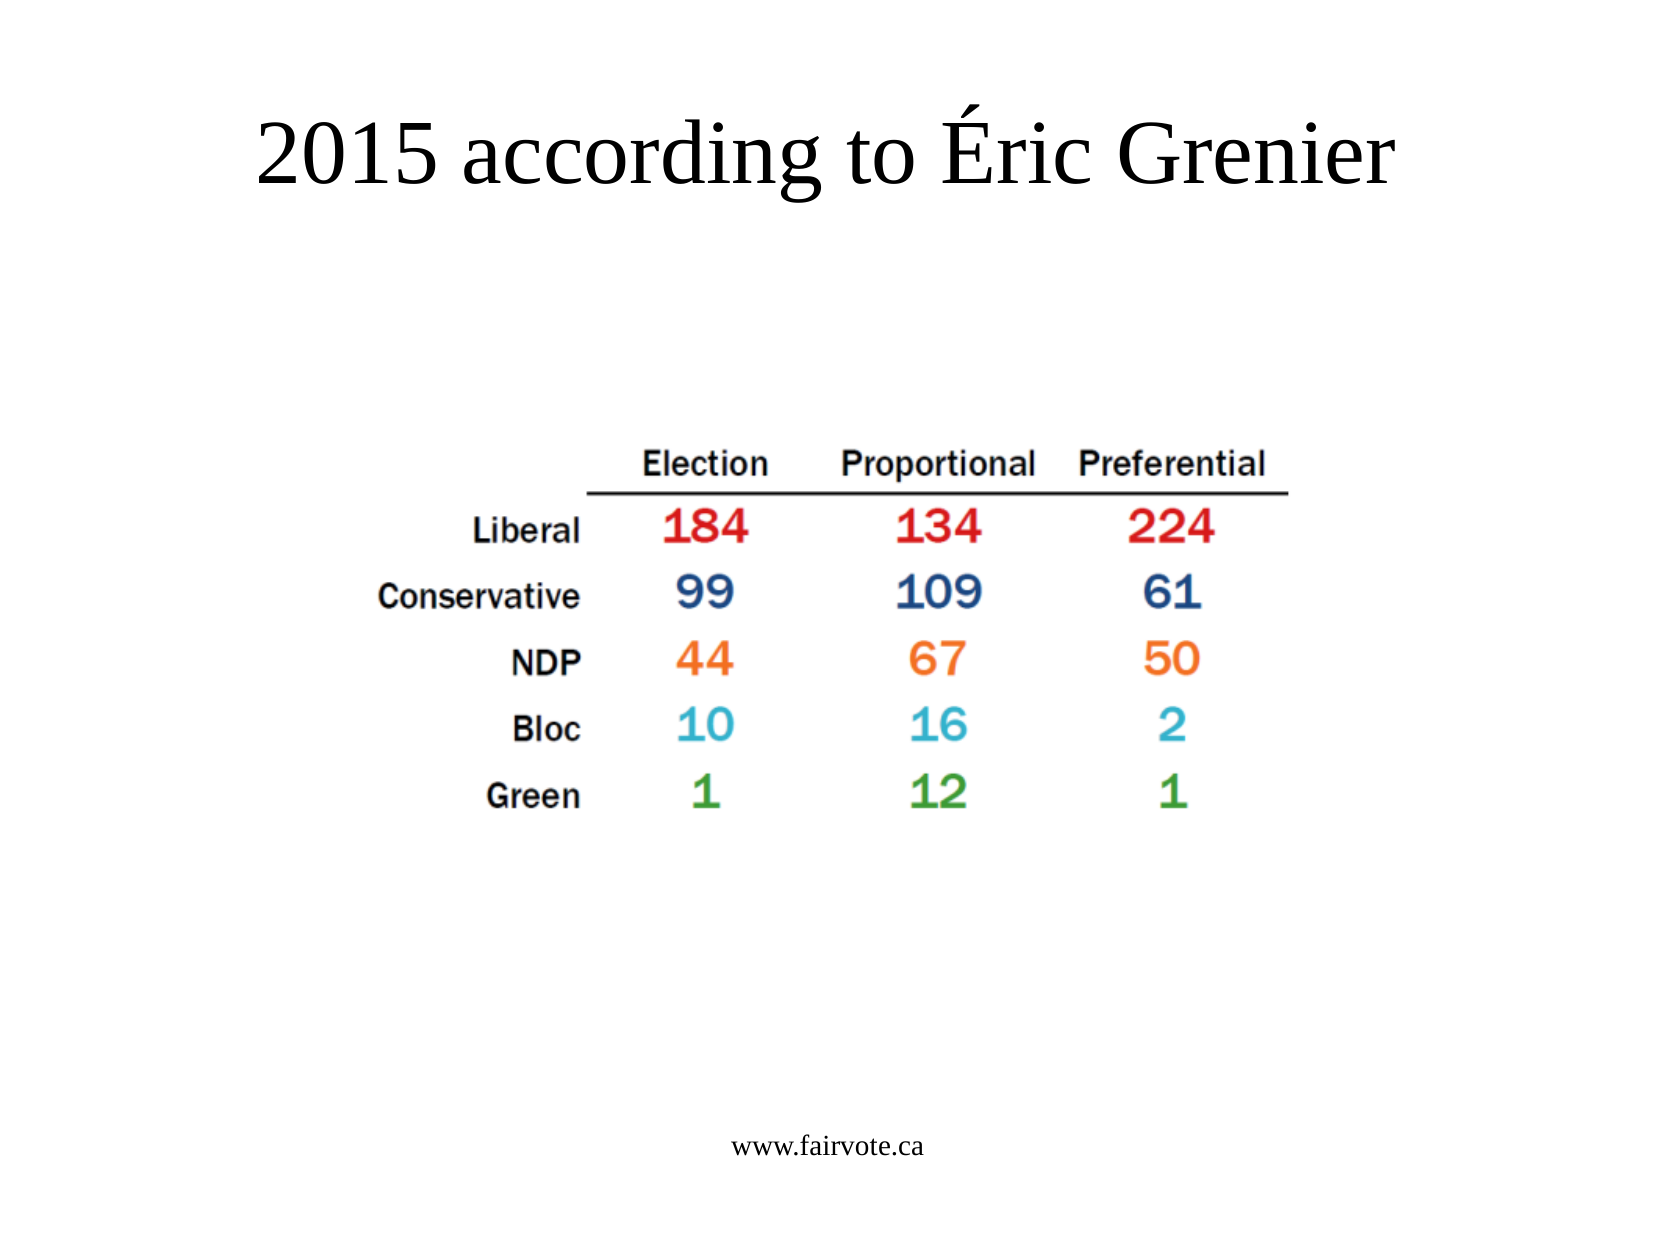

# 2015 according to Éric Grenier
www.fairvote.ca